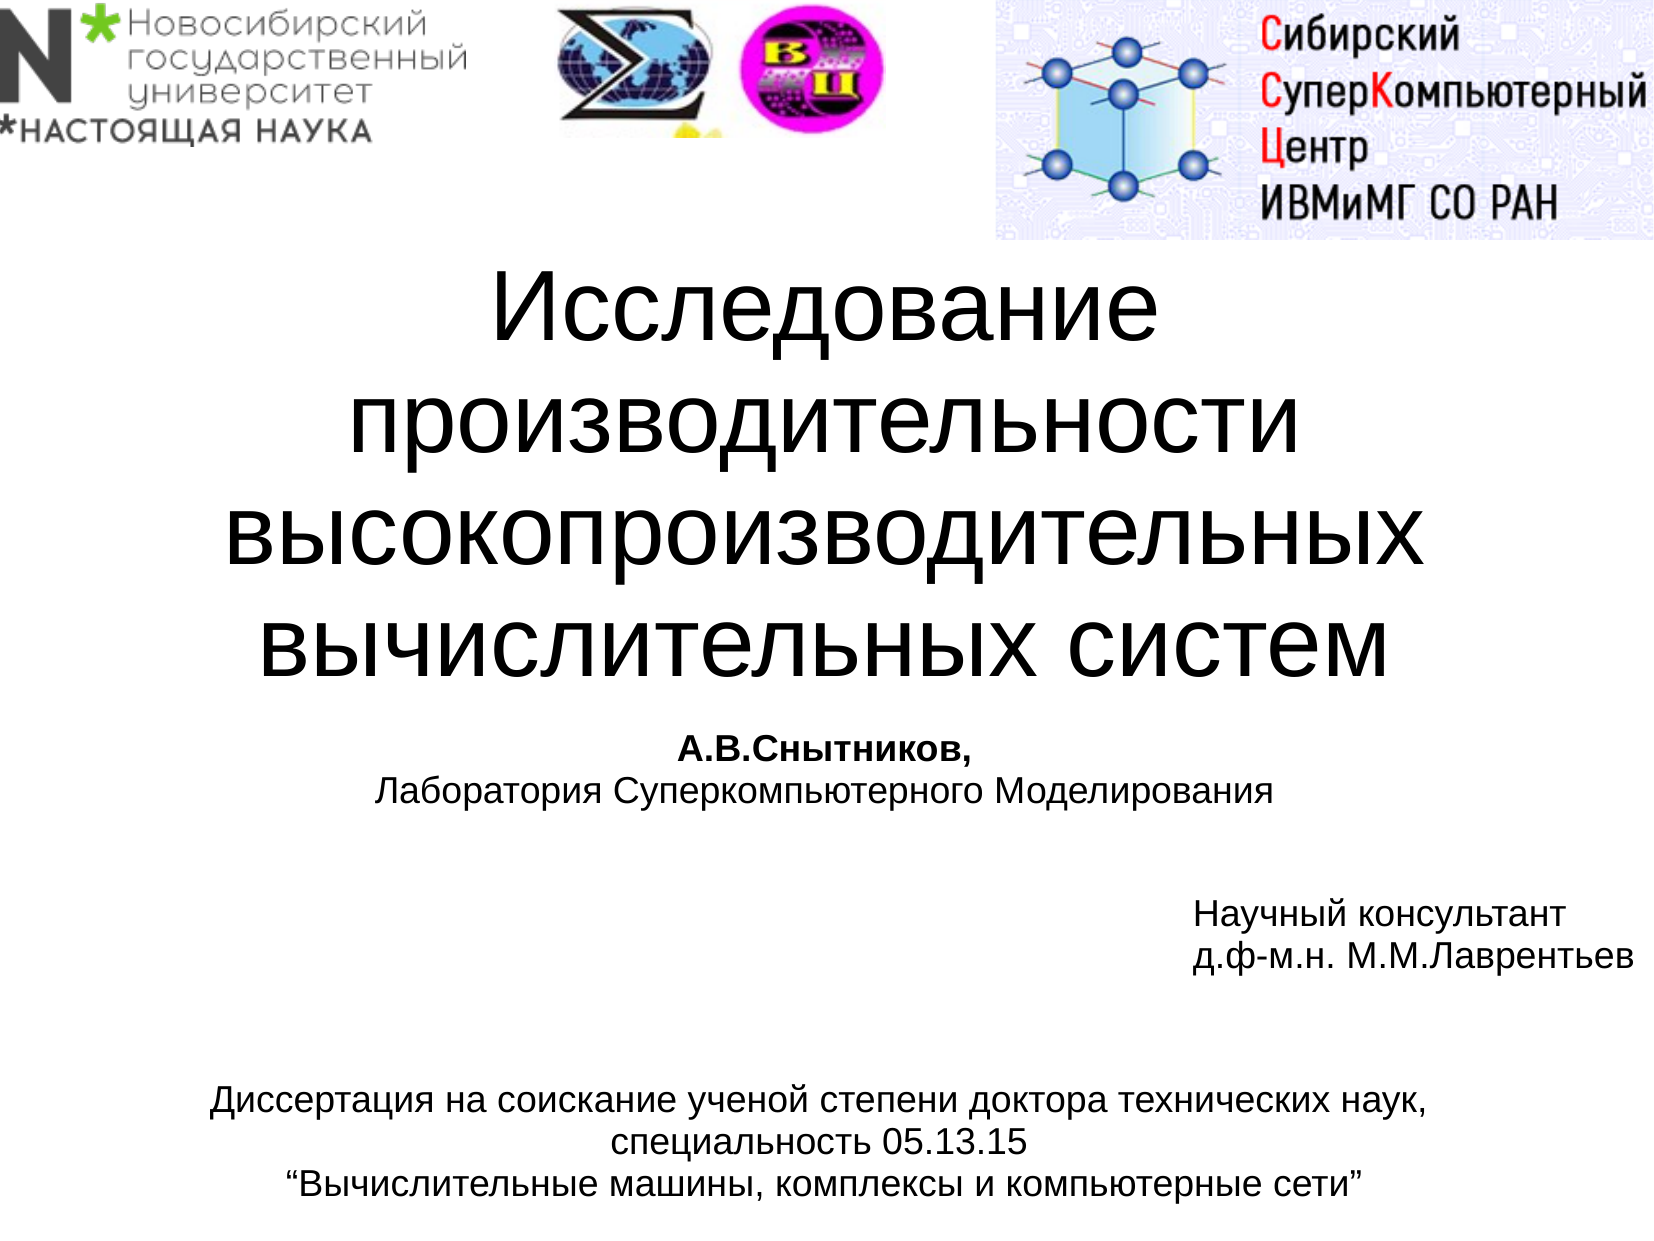

# Исследование производительности высокопроизводительных вычислительных систем
А.В.Снытников,
Лаборатория Суперкомпьютерного Моделирования
Научный консультант
д.ф-м.н. М.М.Лаврентьев
Диссертация на соискание ученой степени доктора технических наук,
специальность 05.13.15
“Вычислительные машины, комплексы и компьютерные сети”